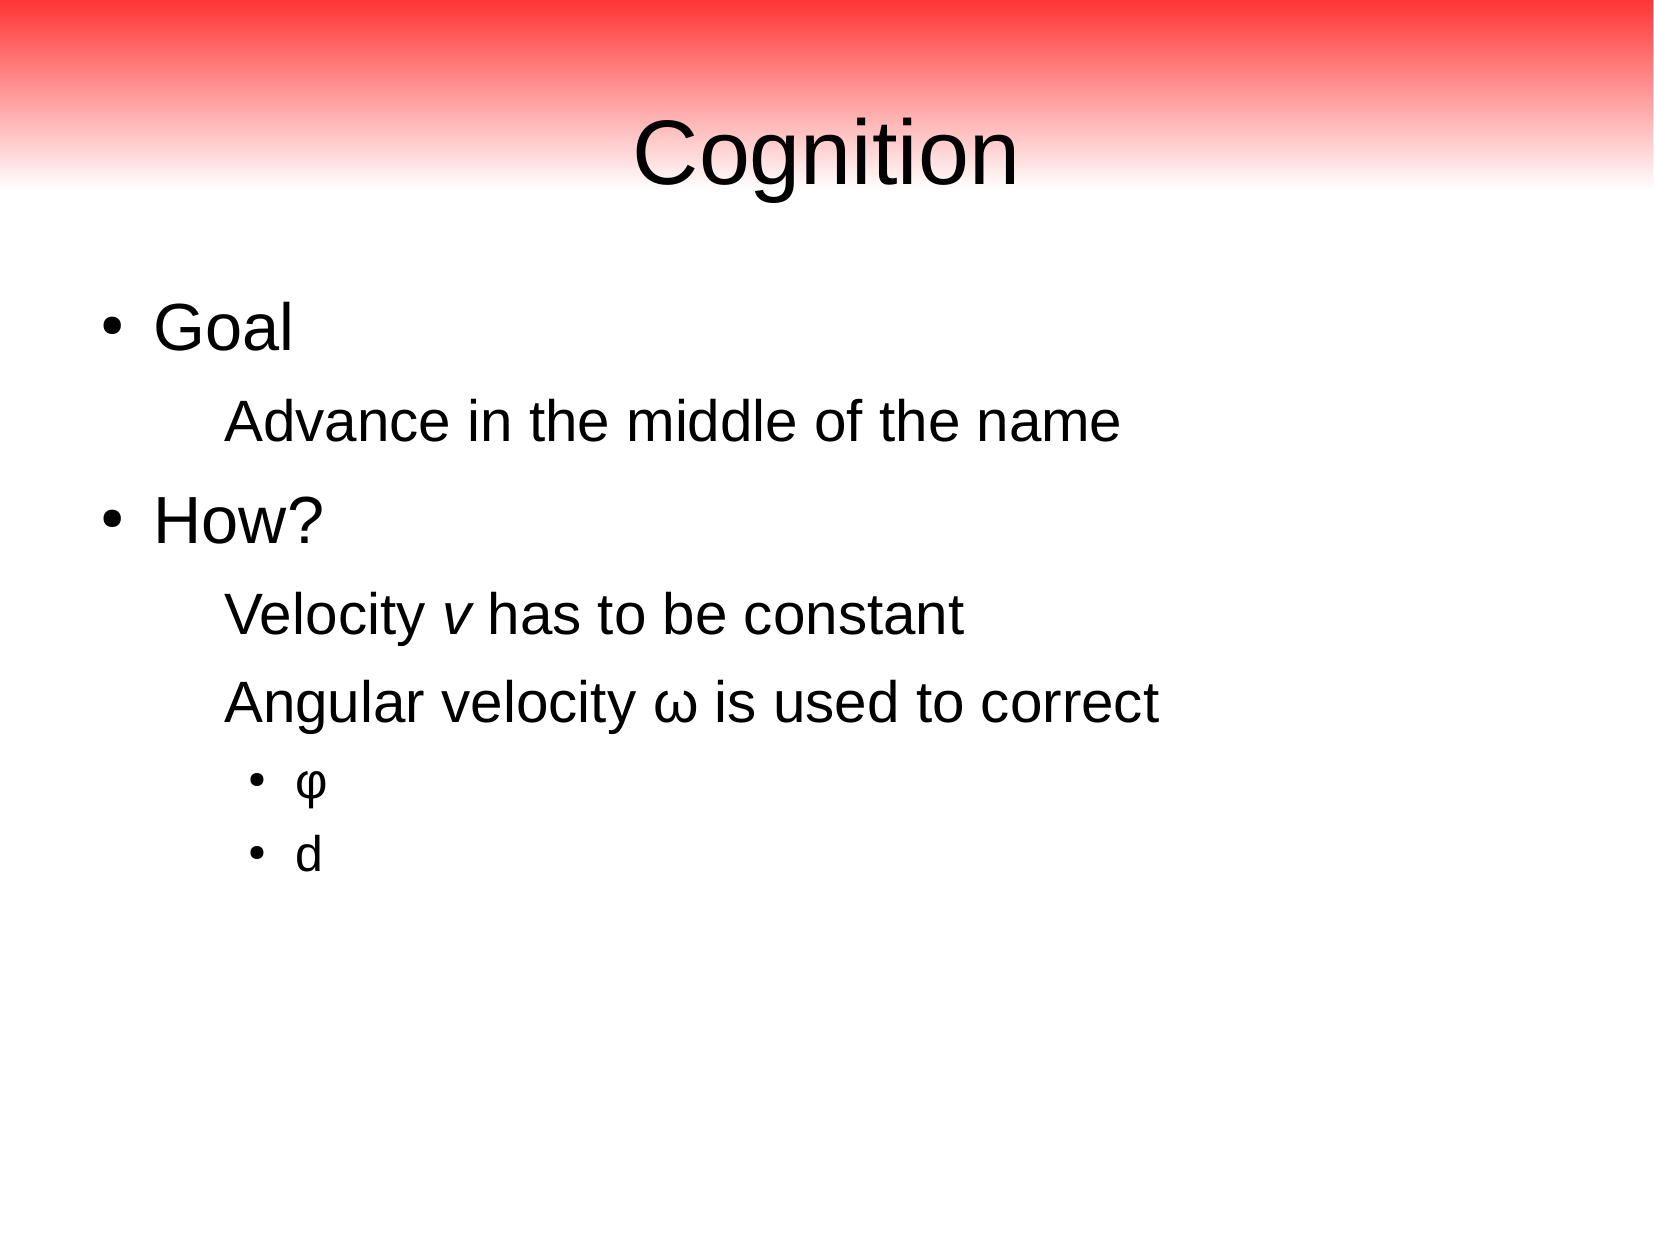

# Cognition
Goal
Advance in the middle of the name
How?
Velocity v has to be constant
Angular velocity ω is used to correct
φ
d